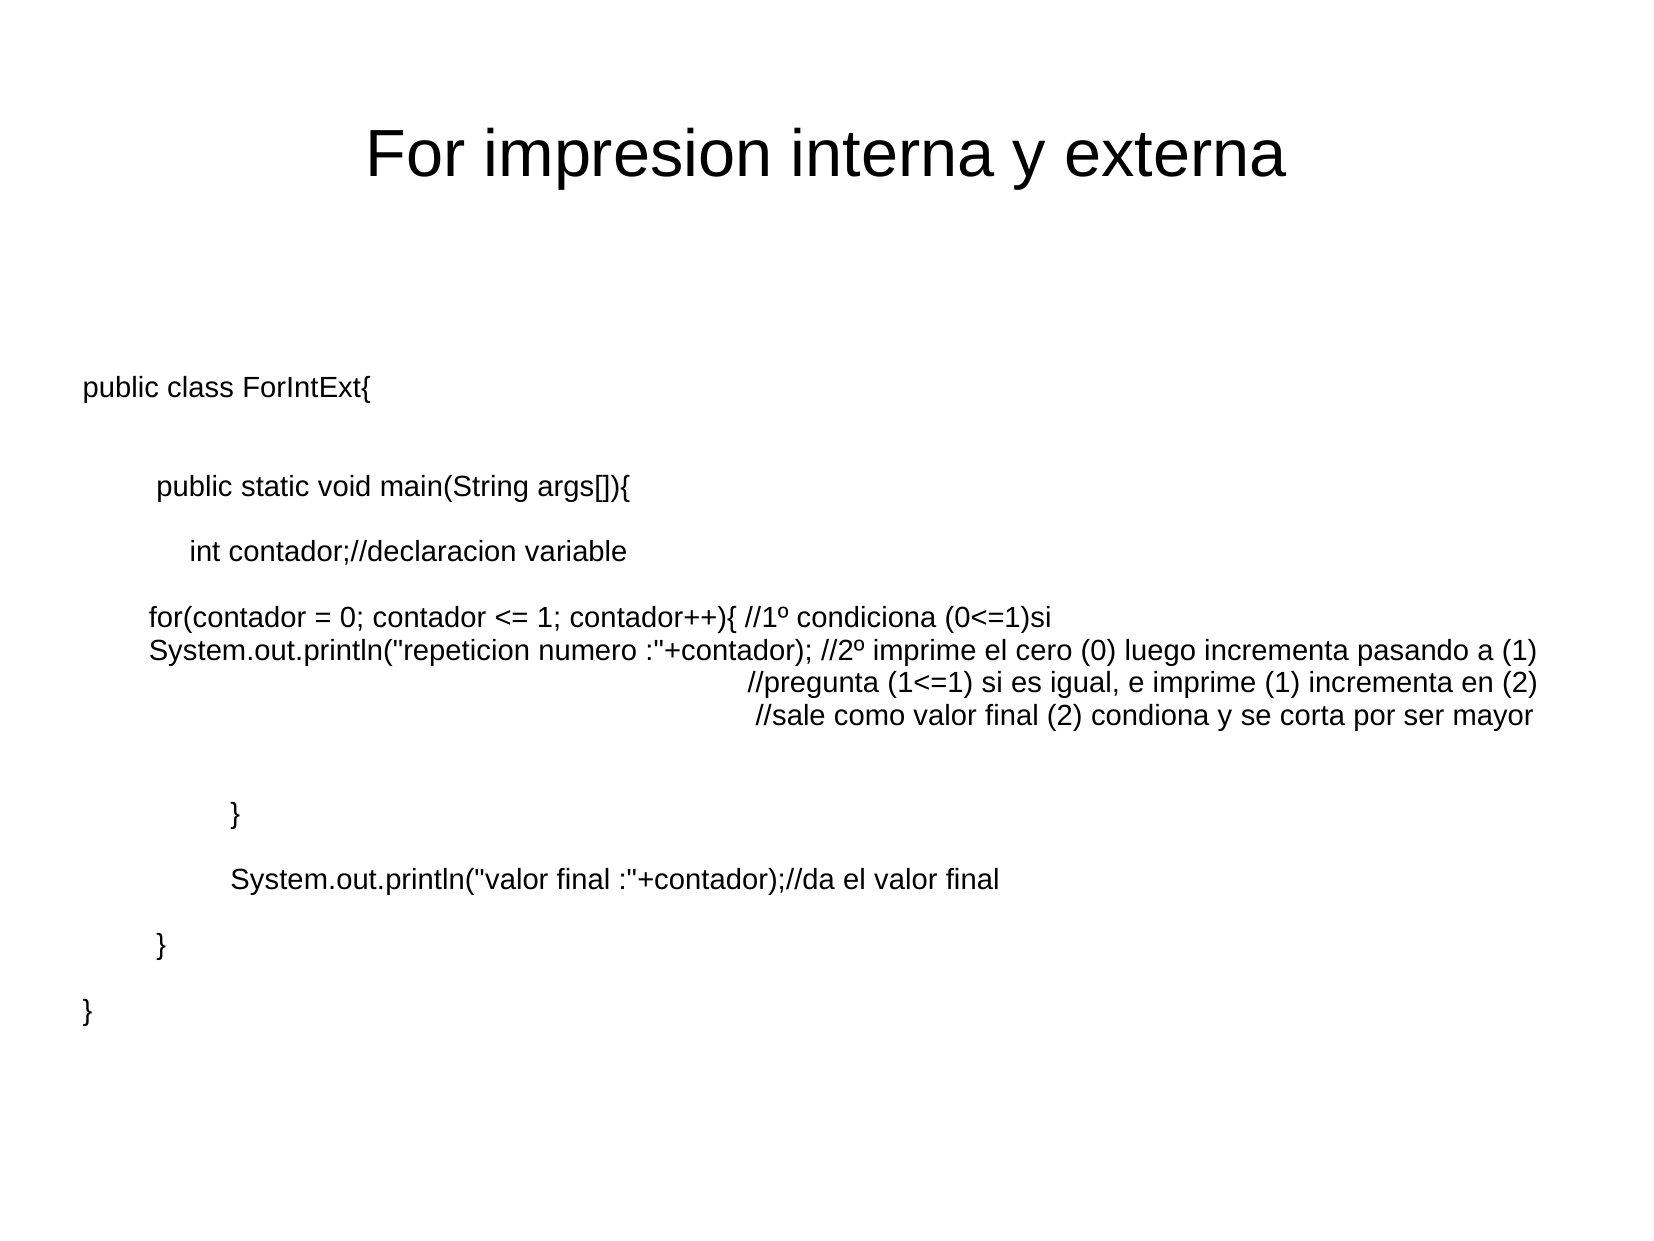

# For impresion interna y externa
public class ForIntExt{
	public static void main(String args[]){
	 int contador;//declaracion variable
 for(contador = 0; contador <= 1; contador++){ //1º condiciona (0<=1)si
 System.out.println("repeticion numero :"+contador); //2º imprime el cero (0) luego incrementa pasando a (1)
								 //pregunta (1<=1) si es igual, e imprime (1) incrementa en (2)
								 //sale como valor final (2) condiona y se corta por ser mayor
		}
		System.out.println("valor final :"+contador);//da el valor final
	}
}